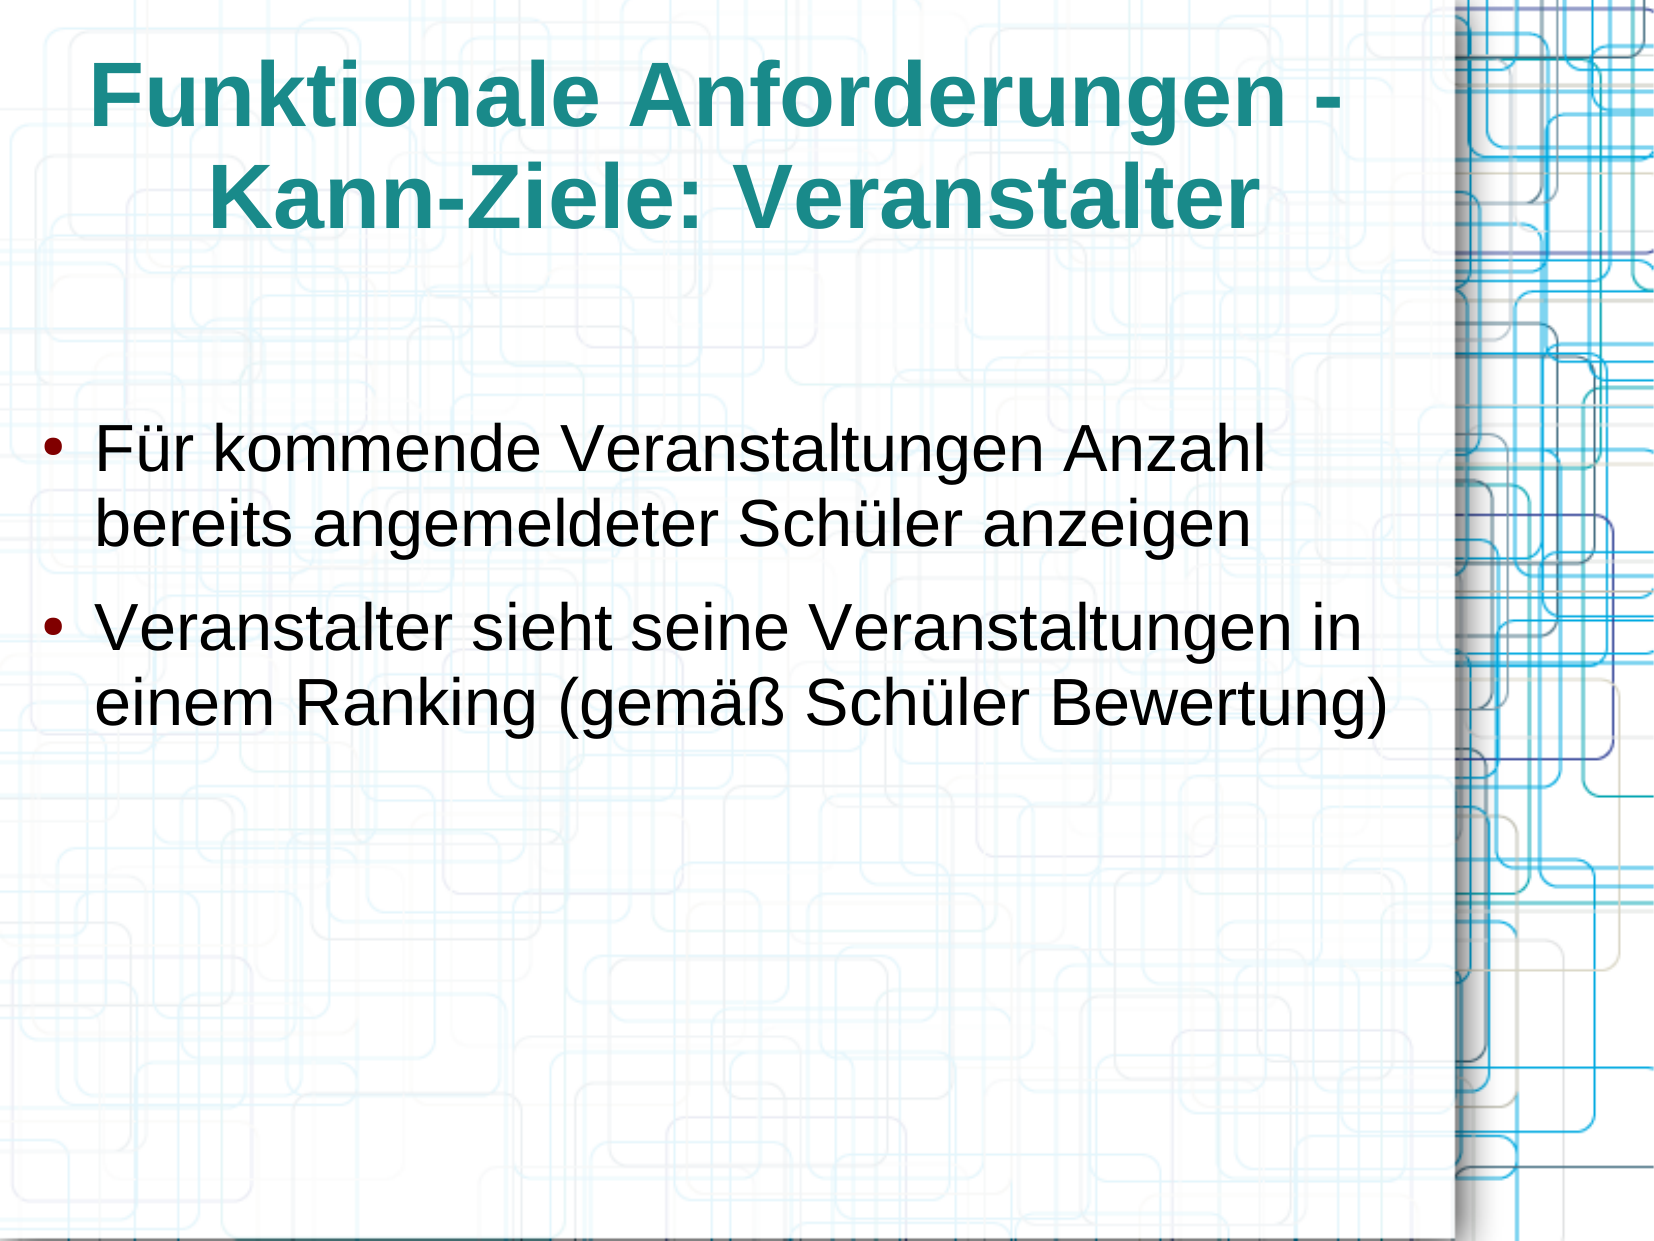

# Funktionale Anforderungen - Kann-Ziele: Veranstalter
Für kommende Veranstaltungen Anzahl bereits angemeldeter Schüler anzeigen
Veranstalter sieht seine Veranstaltungen in einem Ranking (gemäß Schüler Bewertung)